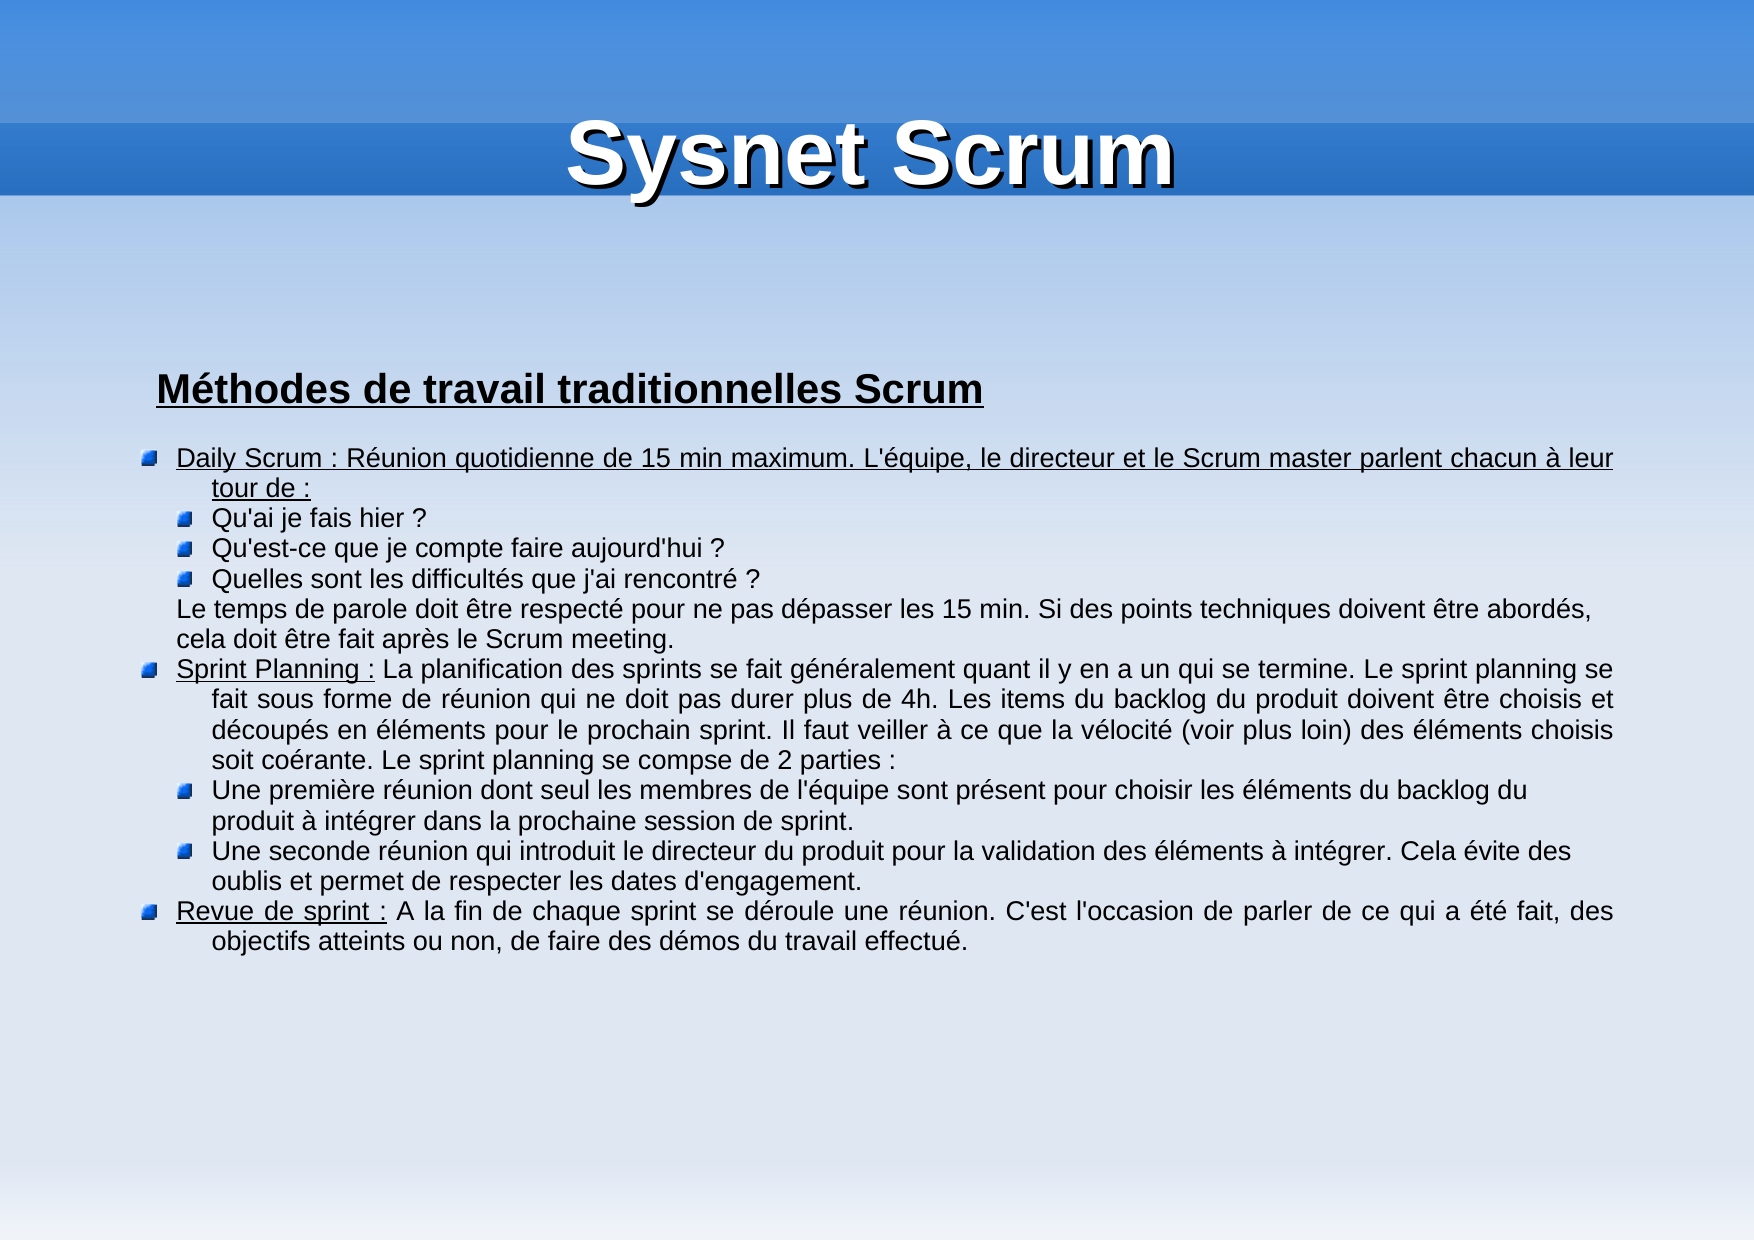

# Sysnet Scrum
Méthodes de travail traditionnelles Scrum
Daily Scrum : Réunion quotidienne de 15 min maximum. L'équipe, le directeur et le Scrum master parlent chacun à leur tour de :
Qu'ai je fais hier ?
Qu'est-ce que je compte faire aujourd'hui ?
Quelles sont les difficultés que j'ai rencontré ?
Le temps de parole doit être respecté pour ne pas dépasser les 15 min. Si des points techniques doivent être abordés,
cela doit être fait après le Scrum meeting.
Sprint Planning : La planification des sprints se fait généralement quant il y en a un qui se termine. Le sprint planning se fait sous forme de réunion qui ne doit pas durer plus de 4h. Les items du backlog du produit doivent être choisis et découpés en éléments pour le prochain sprint. Il faut veiller à ce que la vélocité (voir plus loin) des éléments choisis soit coérante. Le sprint planning se compse de 2 parties :
Une première réunion dont seul les membres de l'équipe sont présent pour choisir les éléments du backlog du
produit à intégrer dans la prochaine session de sprint.
Une seconde réunion qui introduit le directeur du produit pour la validation des éléments à intégrer. Cela évite des
oublis et permet de respecter les dates d'engagement.
Revue de sprint : A la fin de chaque sprint se déroule une réunion. C'est l'occasion de parler de ce qui a été fait, des objectifs atteints ou non, de faire des démos du travail effectué.